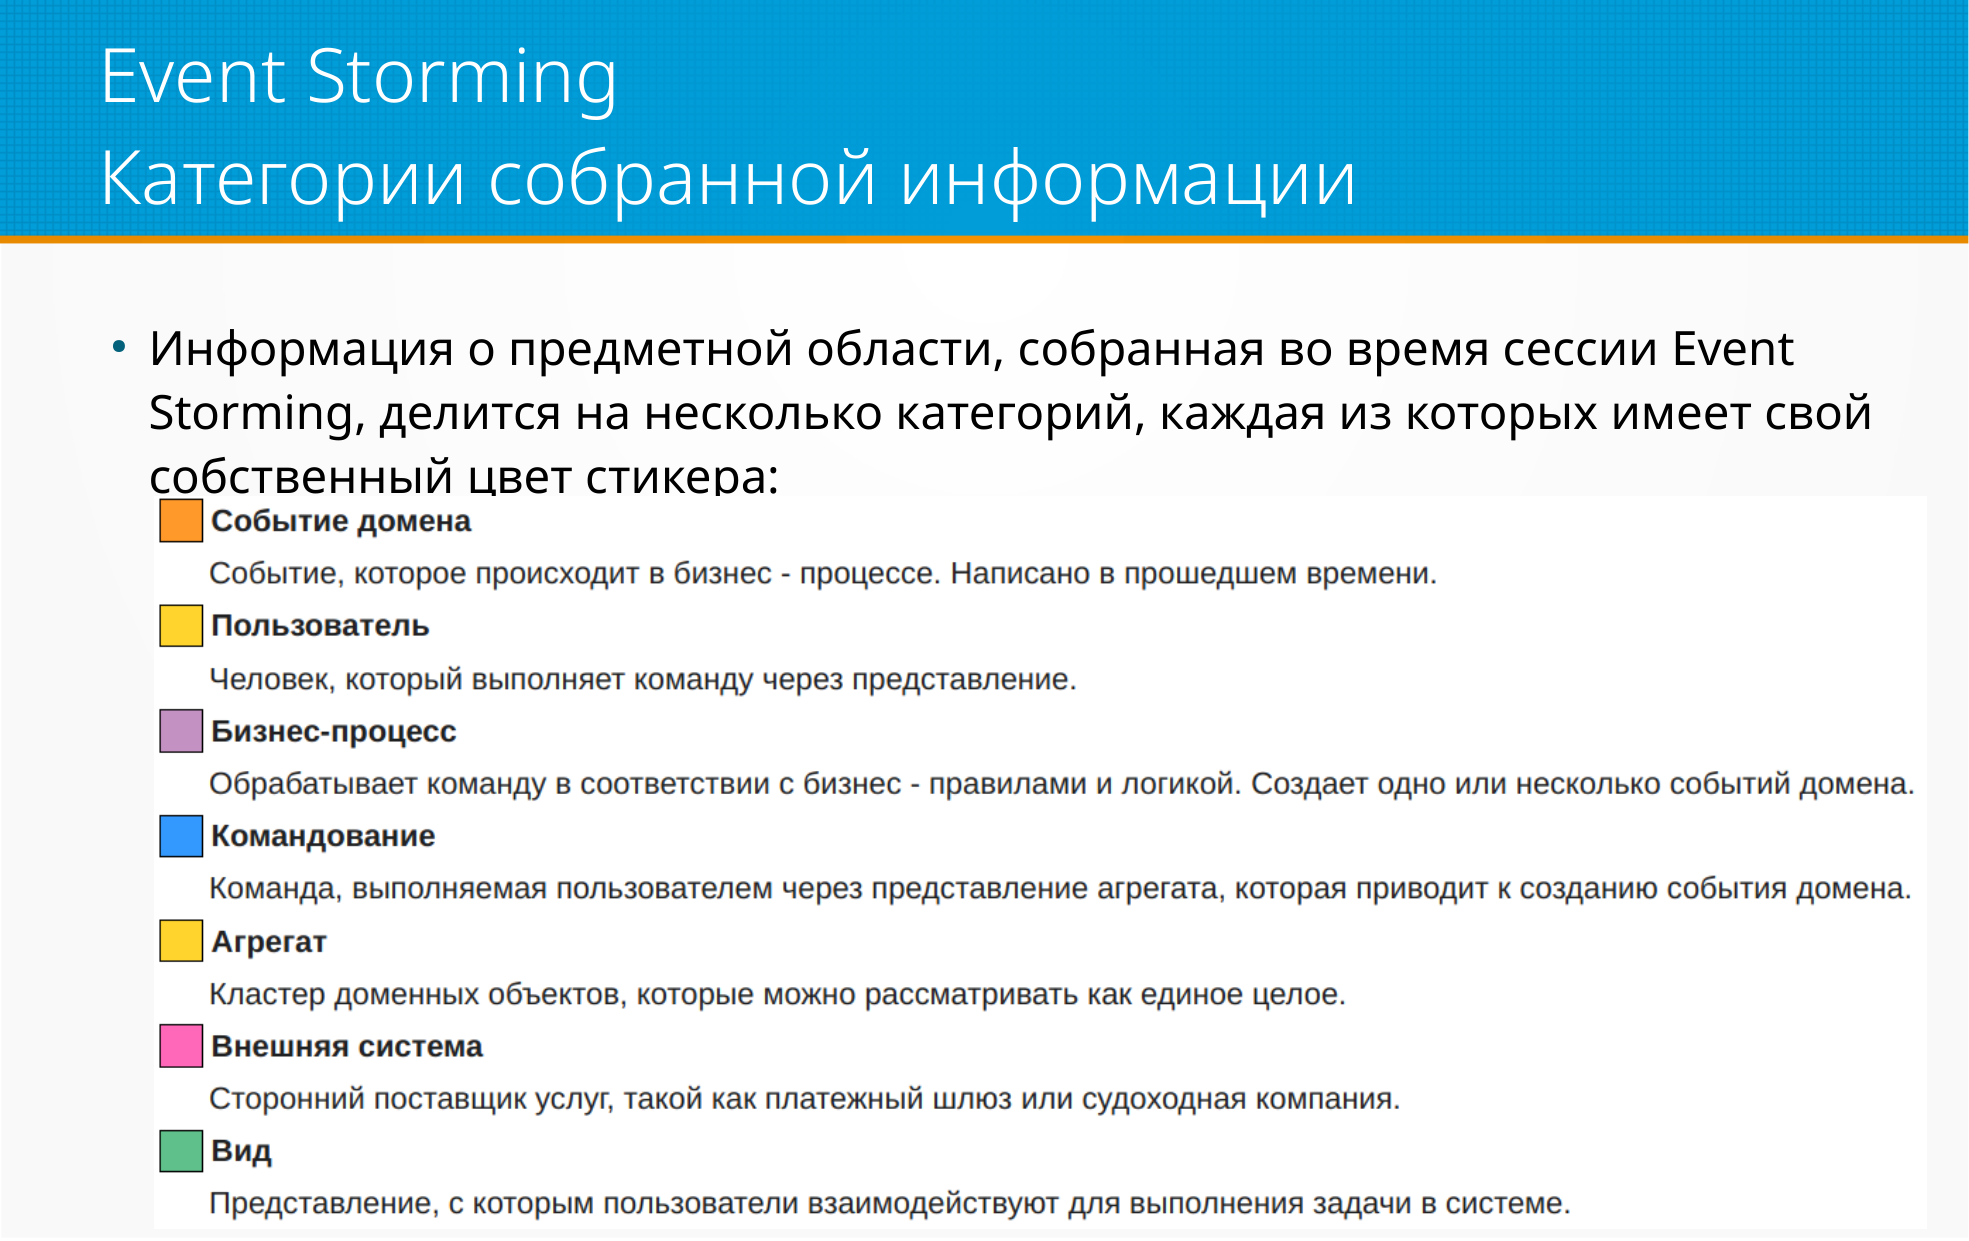

# Event Storming Категории собранной информации
Информация о предметной области, собранная во время сессии Event Storming, делится на несколько категорий, каждая из которых имеет свой собственный цвет стикера: